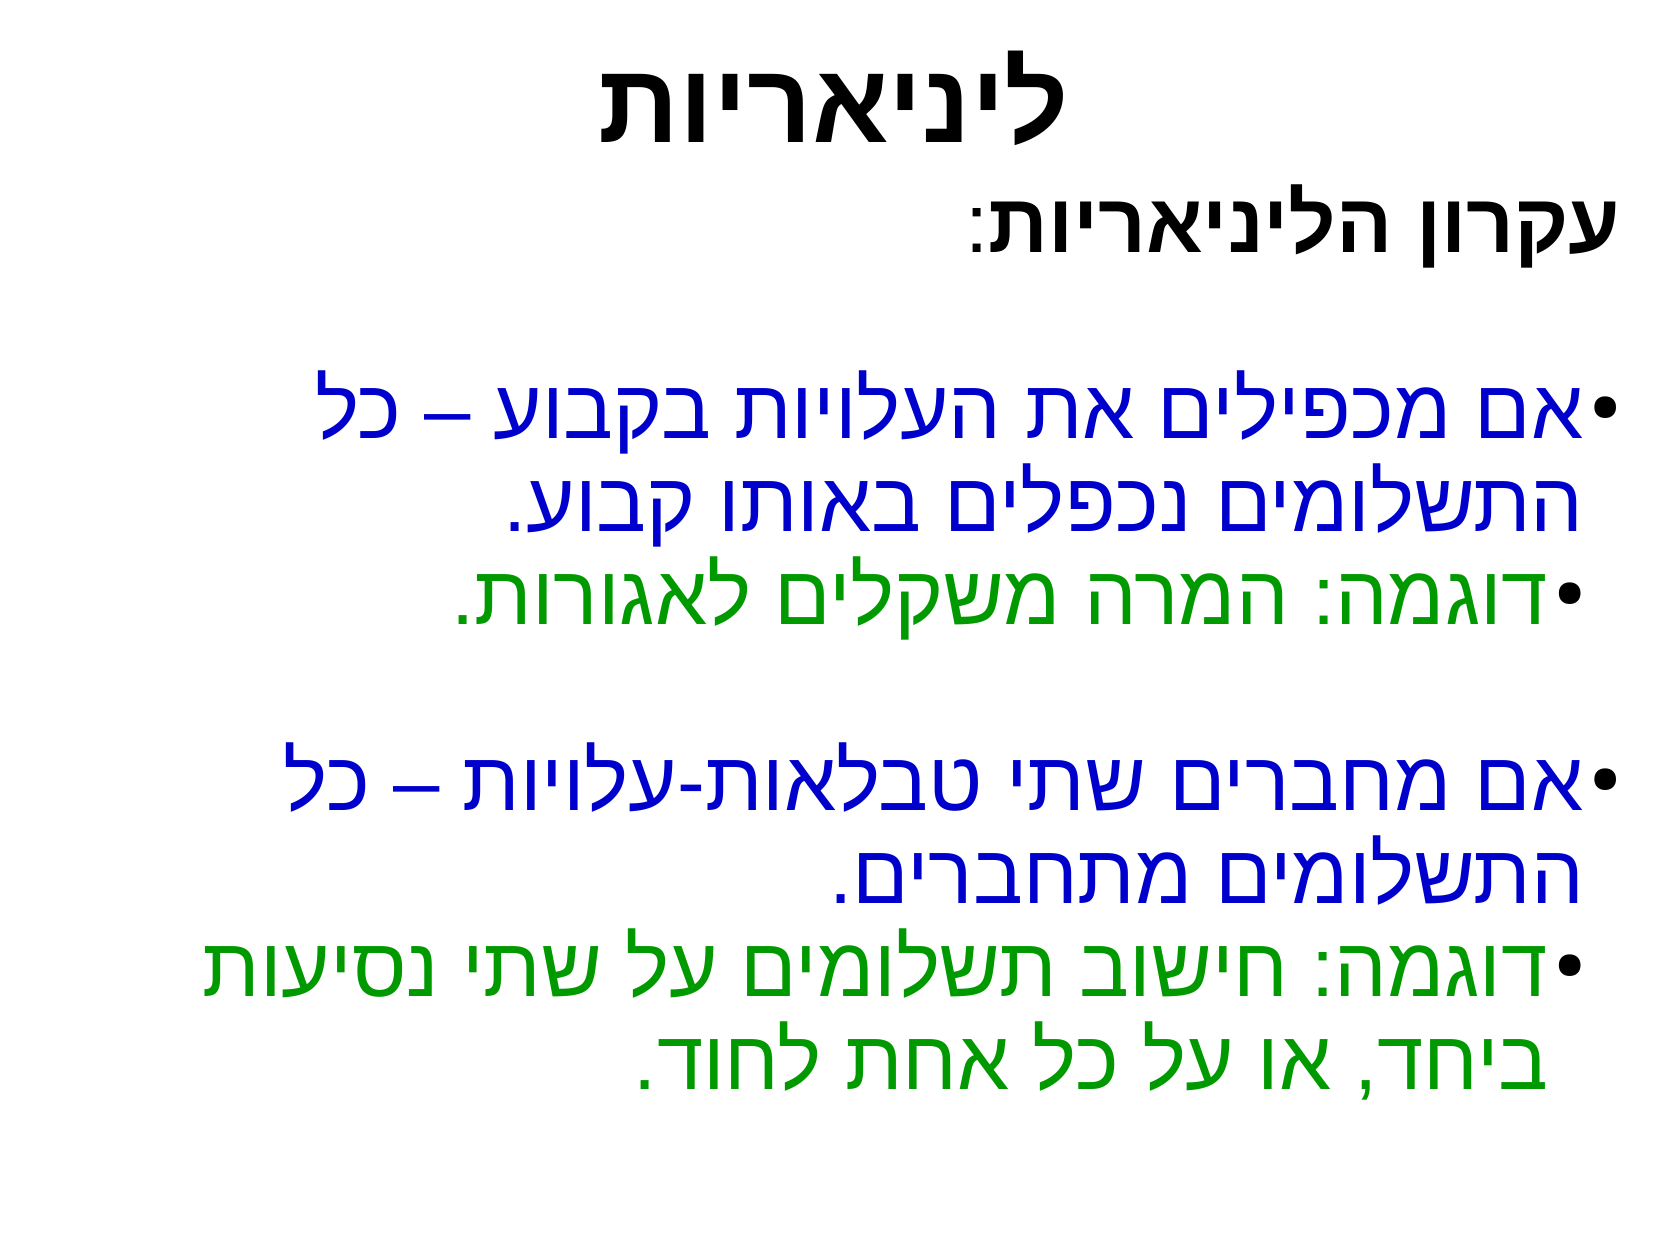

# ליניאריות
עקרון הליניאריות:
אם מכפילים את העלויות בקבוע – כל התשלומים נכפלים באותו קבוע.
דוגמה: המרה משקלים לאגורות.
אם מחברים שתי טבלאות-עלויות – כל התשלומים מתחברים.
דוגמה: חישוב תשלומים על שתי נסיעות ביחד, או על כל אחת לחוד.